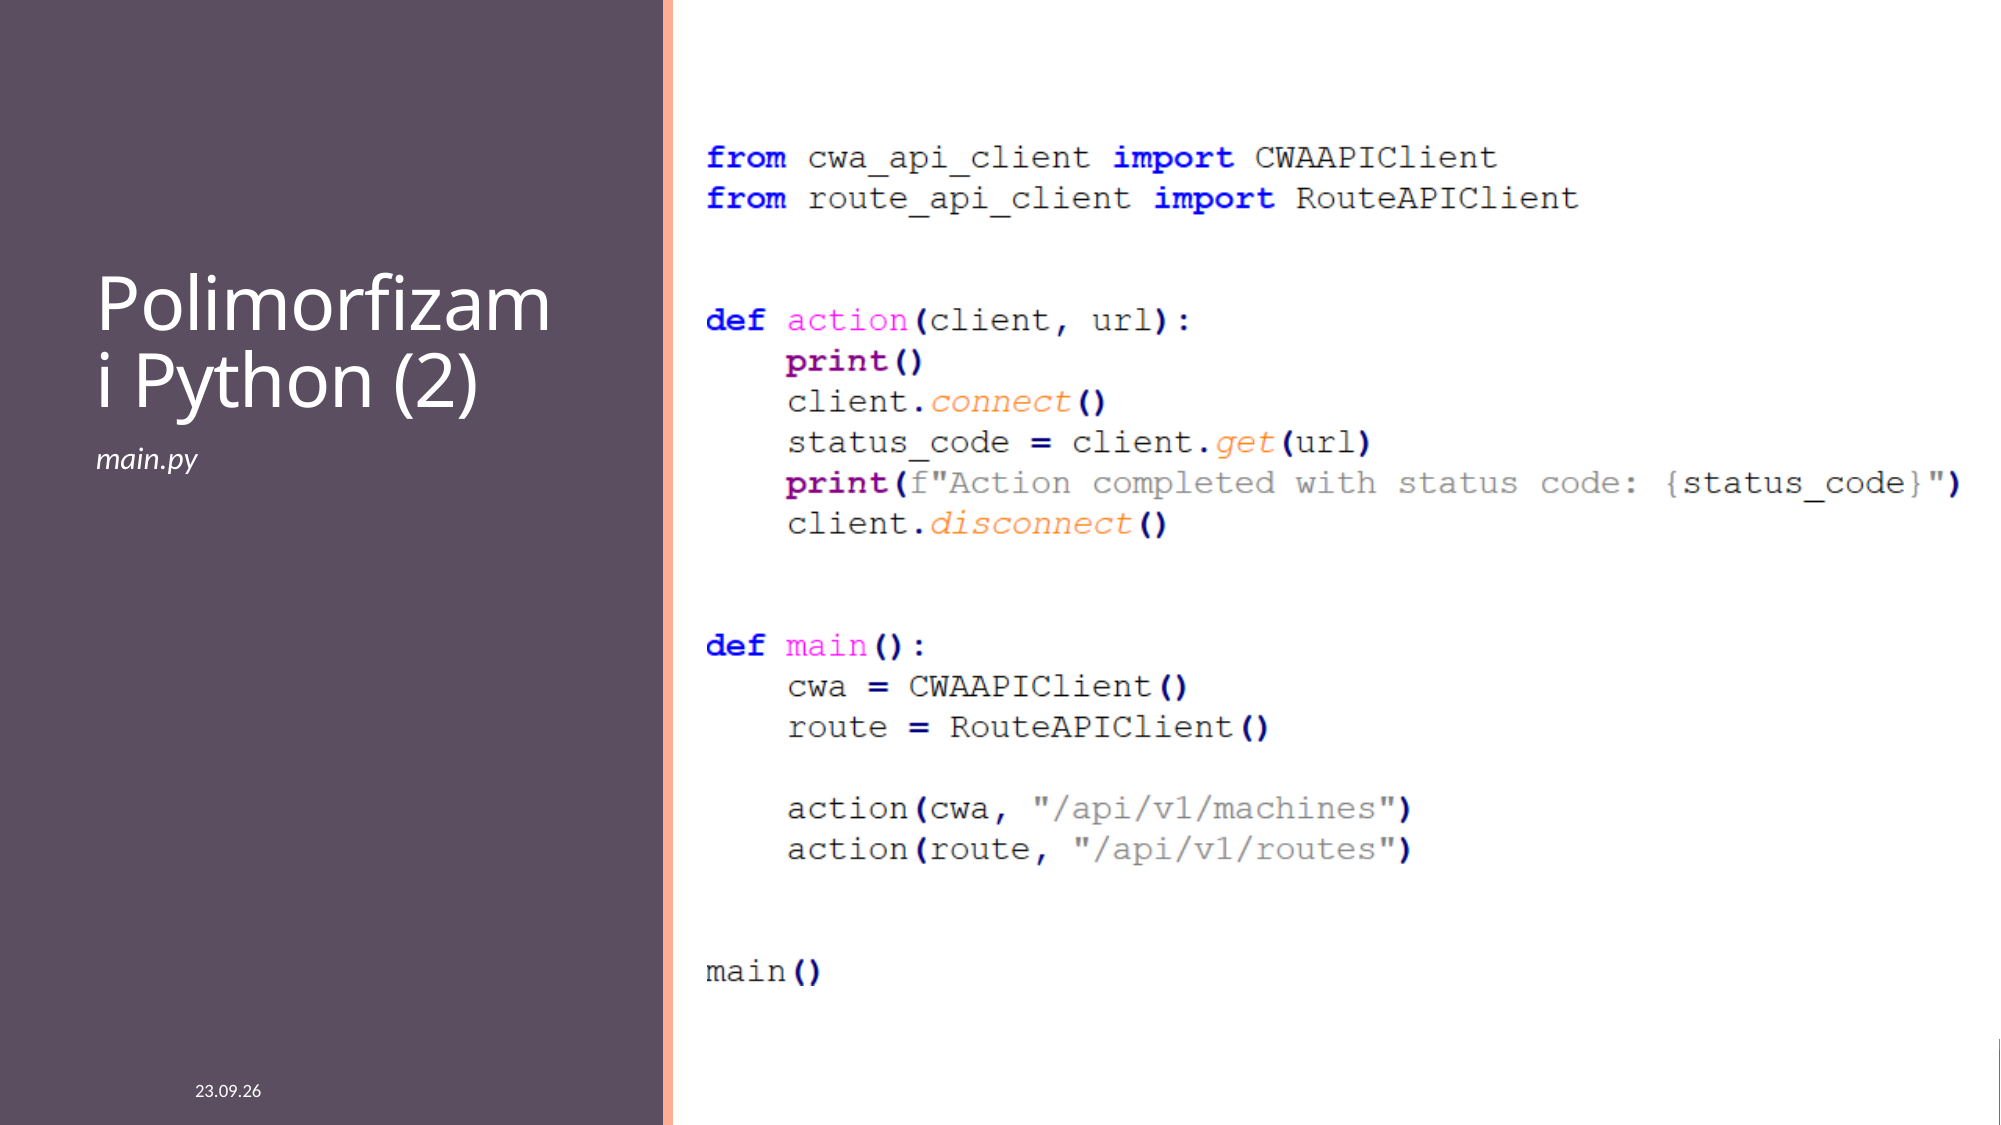

# Polimorfizam i Python (2)
main.py
Polimorfizam "under the hood"